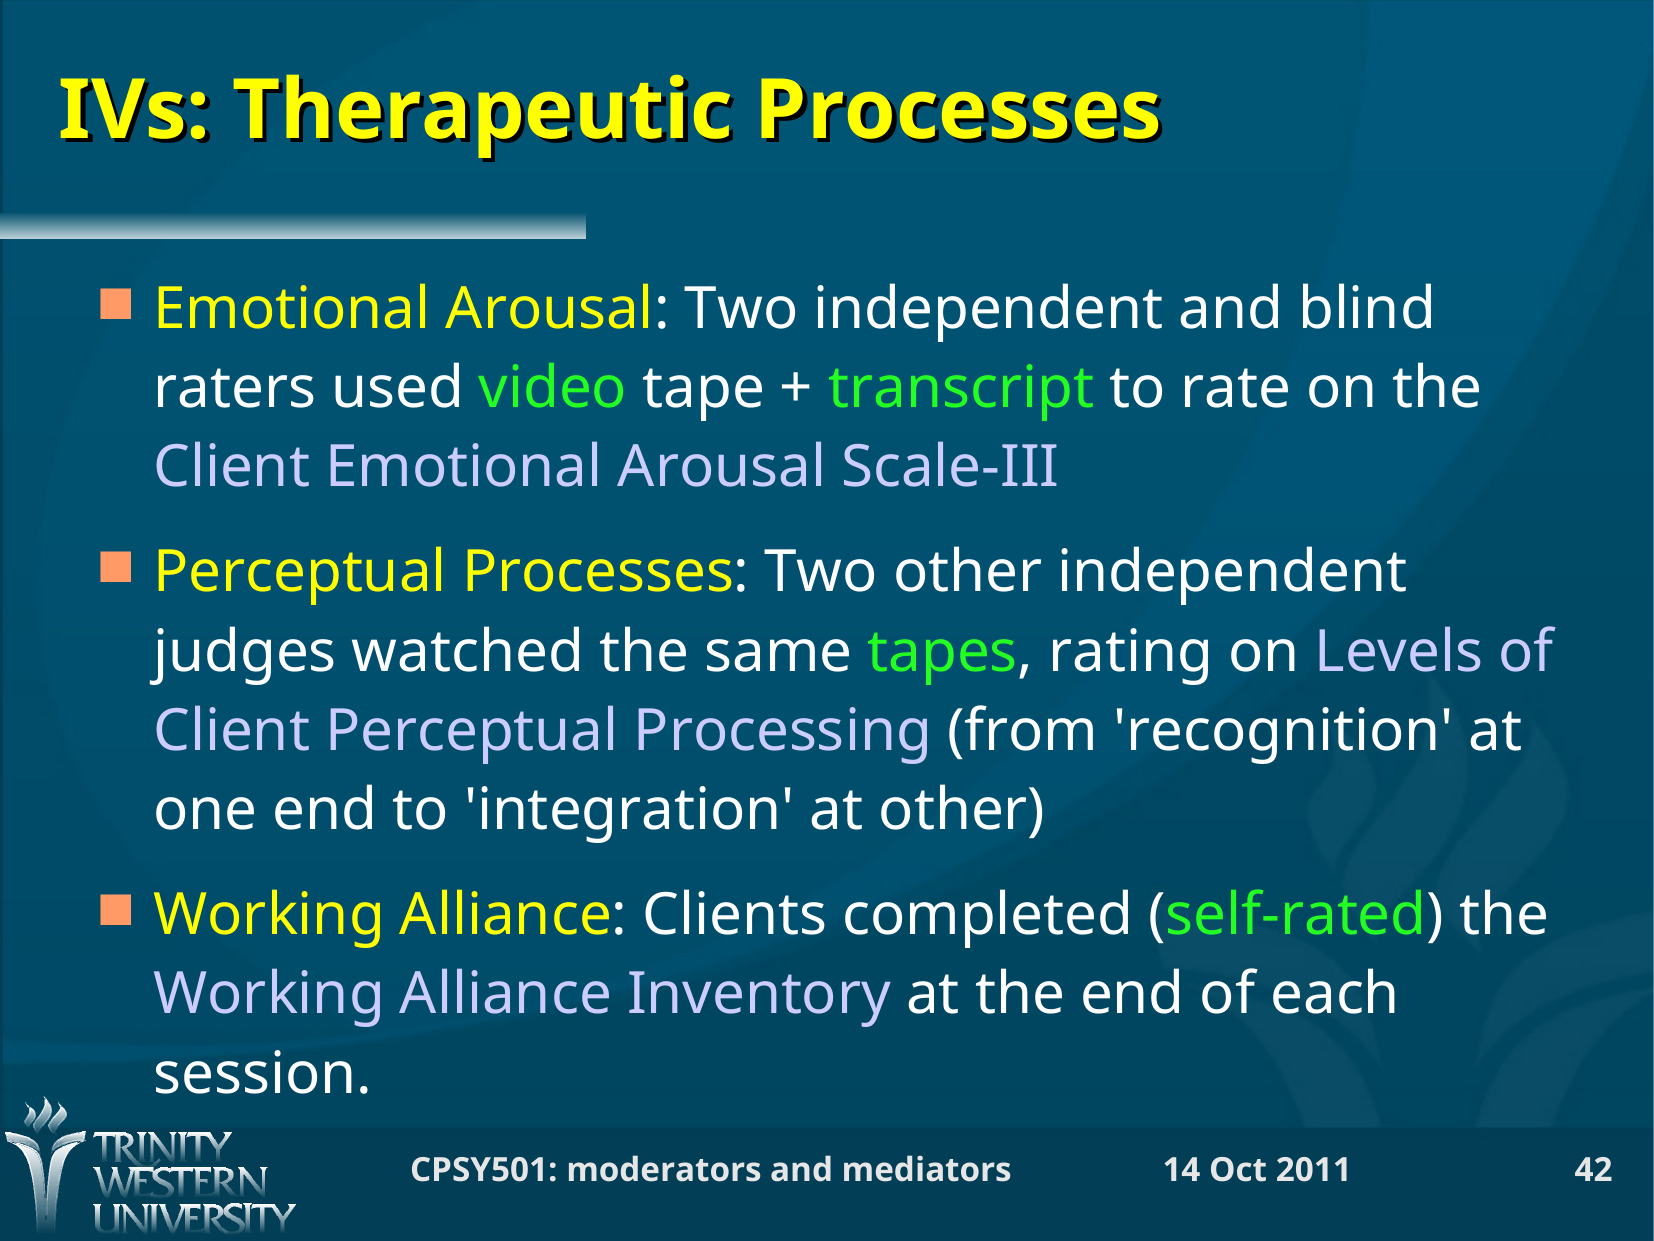

# IVs: Therapeutic Processes
Emotional Arousal: Two independent and blind raters used video tape + transcript to rate on the Client Emotional Arousal Scale-III
Perceptual Processes: Two other independent judges watched the same tapes, rating on Levels of Client Perceptual Processing (from 'recognition' at one end to 'integration' at other)
Working Alliance: Clients completed (self-rated) the Working Alliance Inventory at the end of each session.
CPSY501: moderators and mediators
14 Oct 2011
42